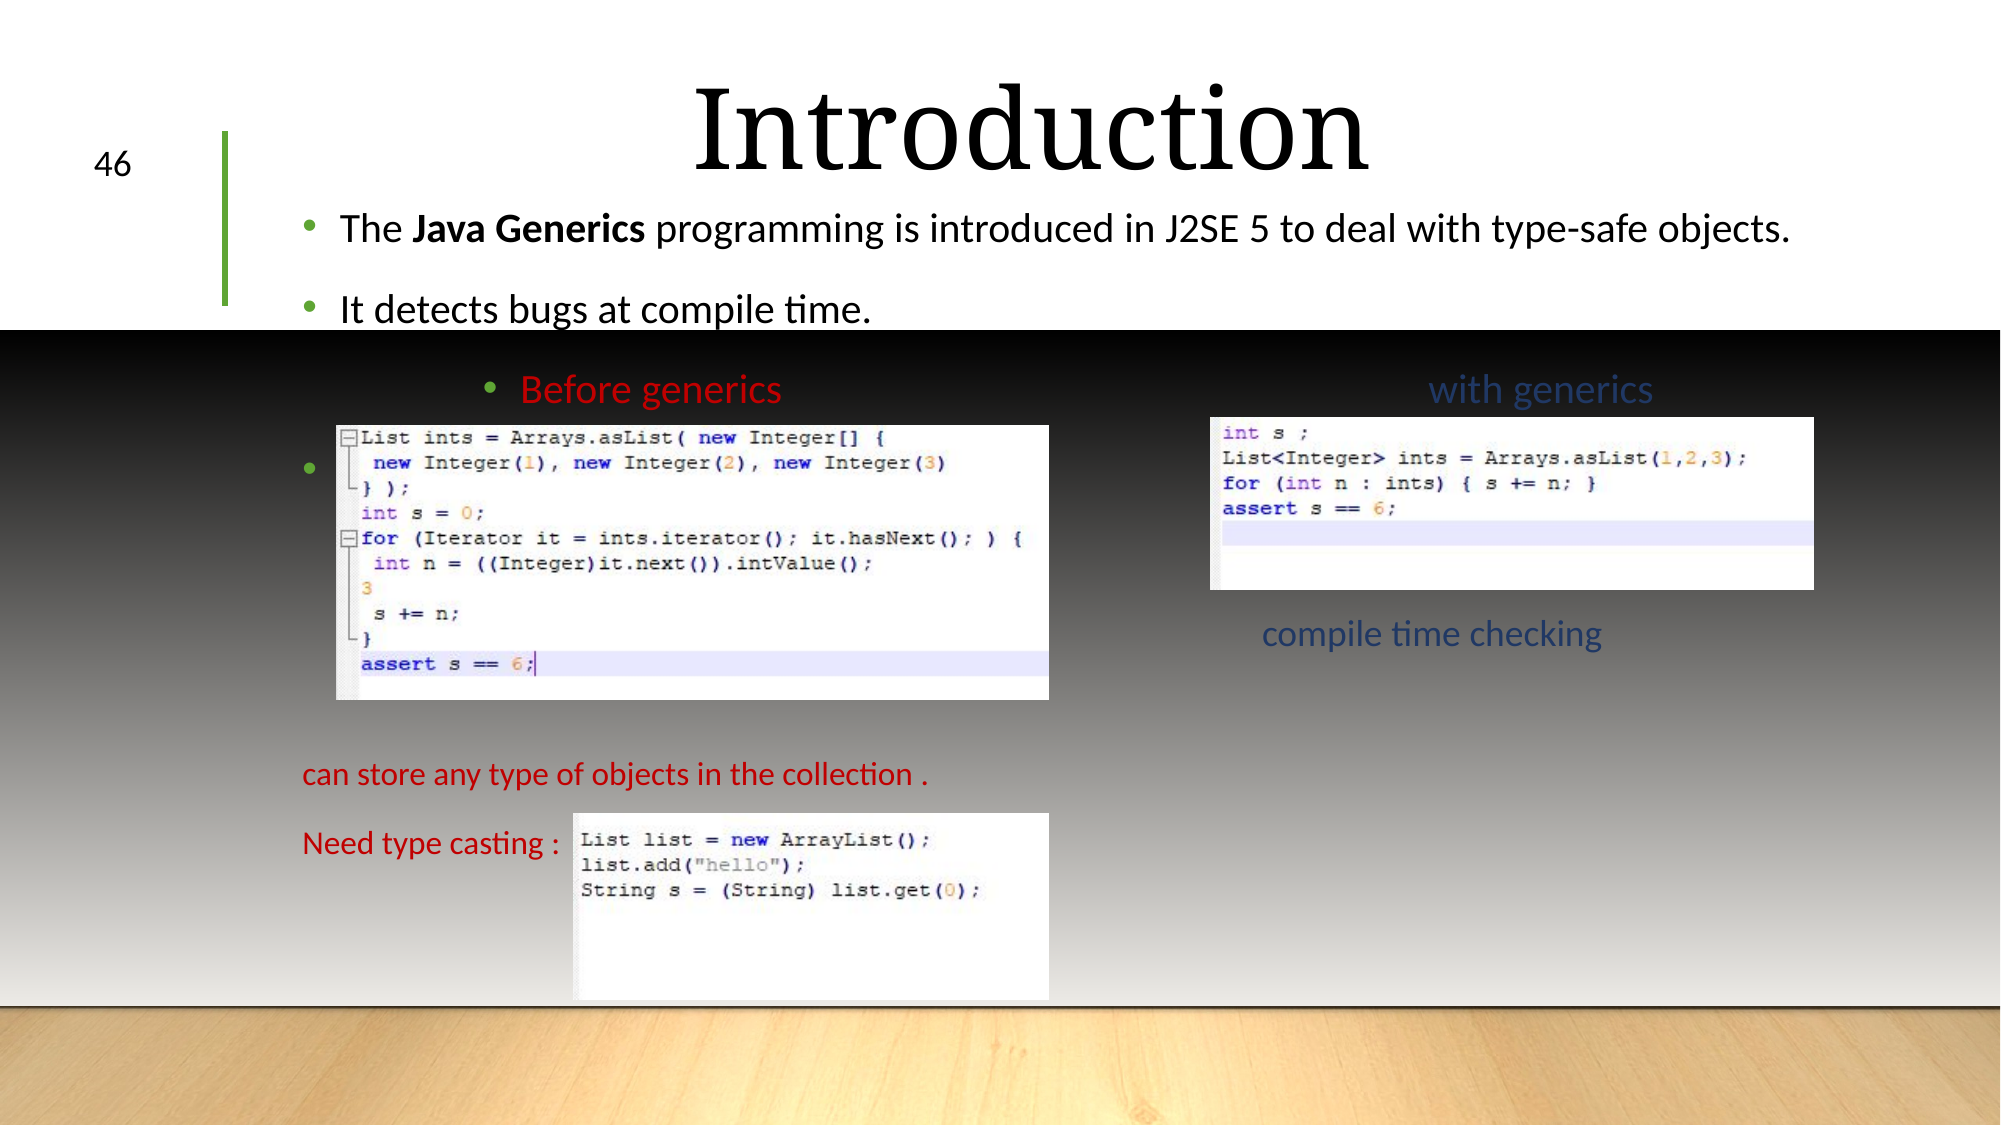

# Introduction
The Java Generics programming is introduced in J2SE 5 to deal with type-safe objects.
It detects bugs at compile time.
Before generics with generics
 compile time checking
can store any type of objects in the collection .
Need type casting :